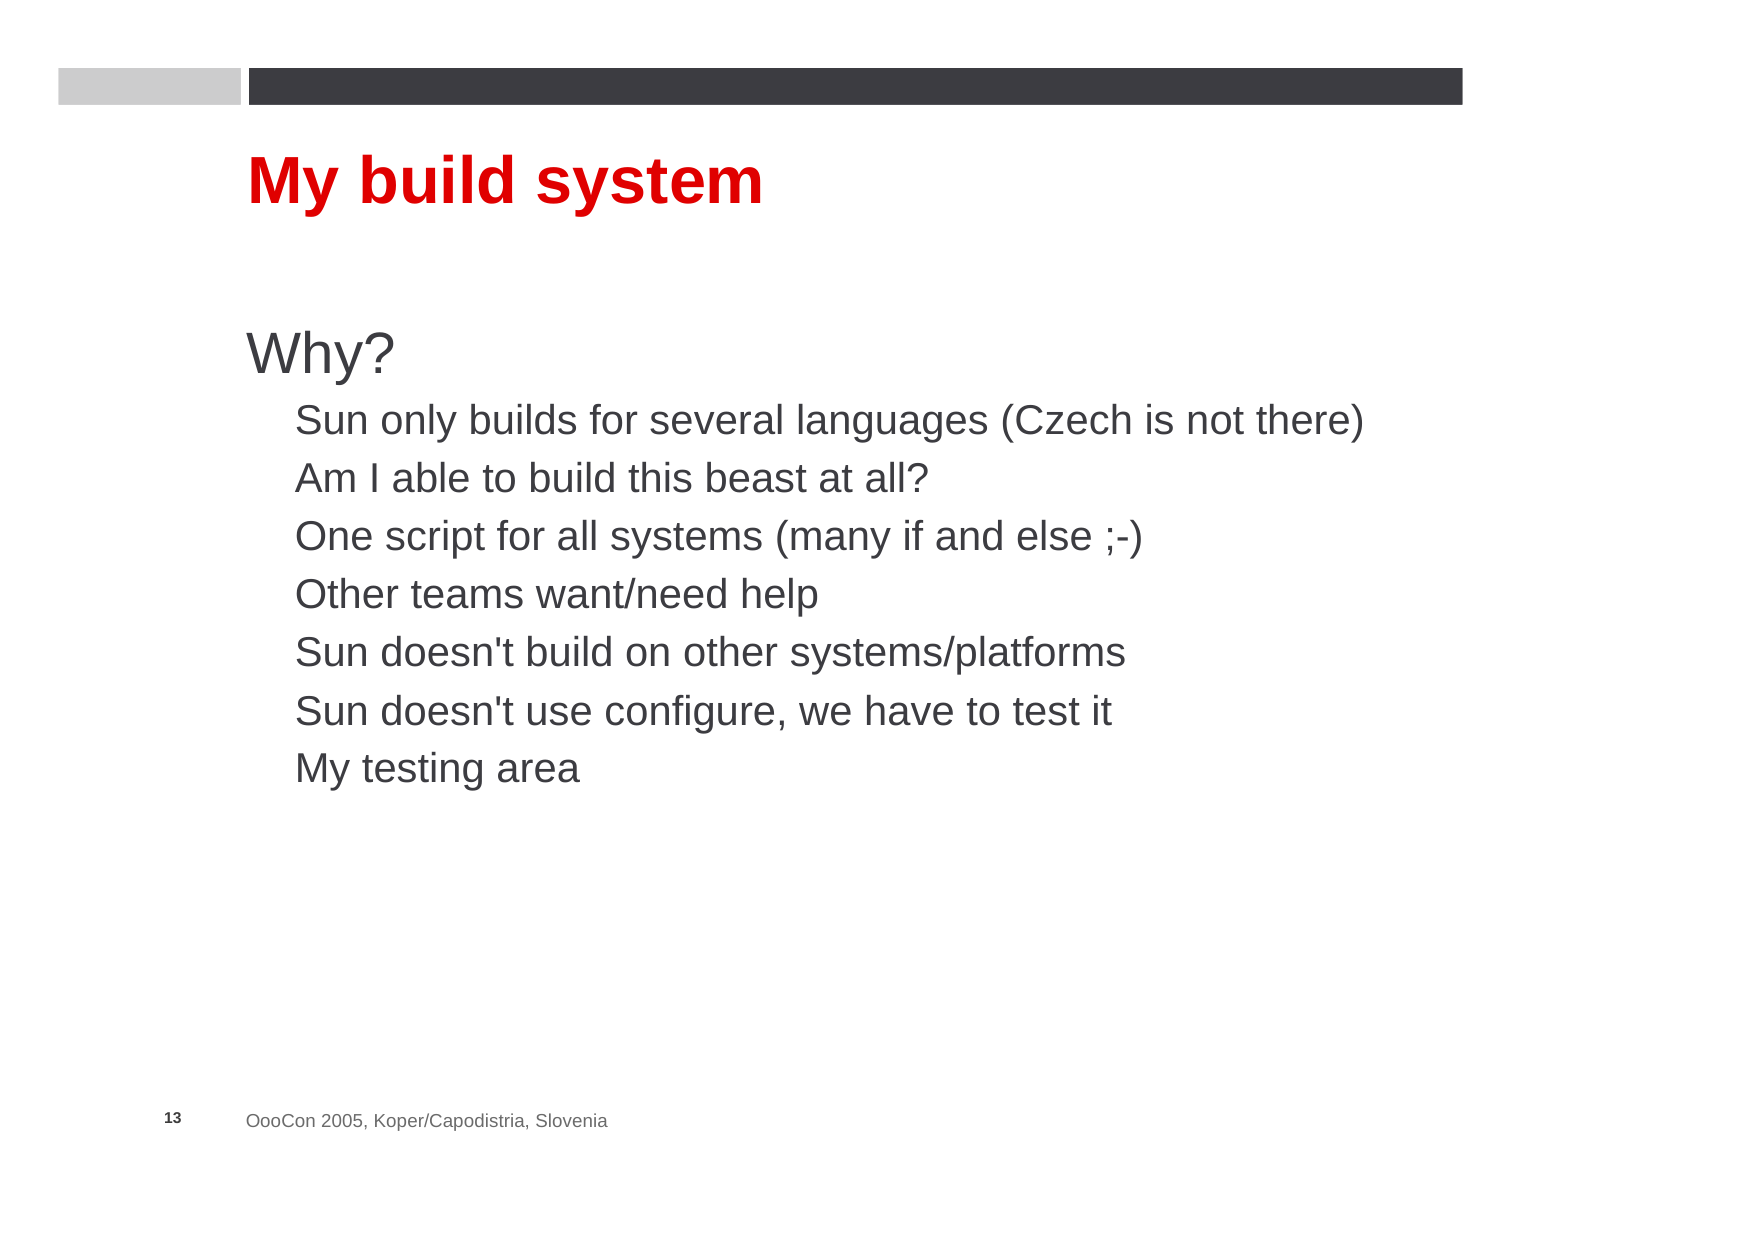

# My build system
Why?
Sun only builds for several languages (Czech is not there)
Am I able to build this beast at all?
One script for all systems (many if and else ;-)
Other teams want/need help
Sun doesn't build on other systems/platforms
Sun doesn't use configure, we have to test it
My testing area